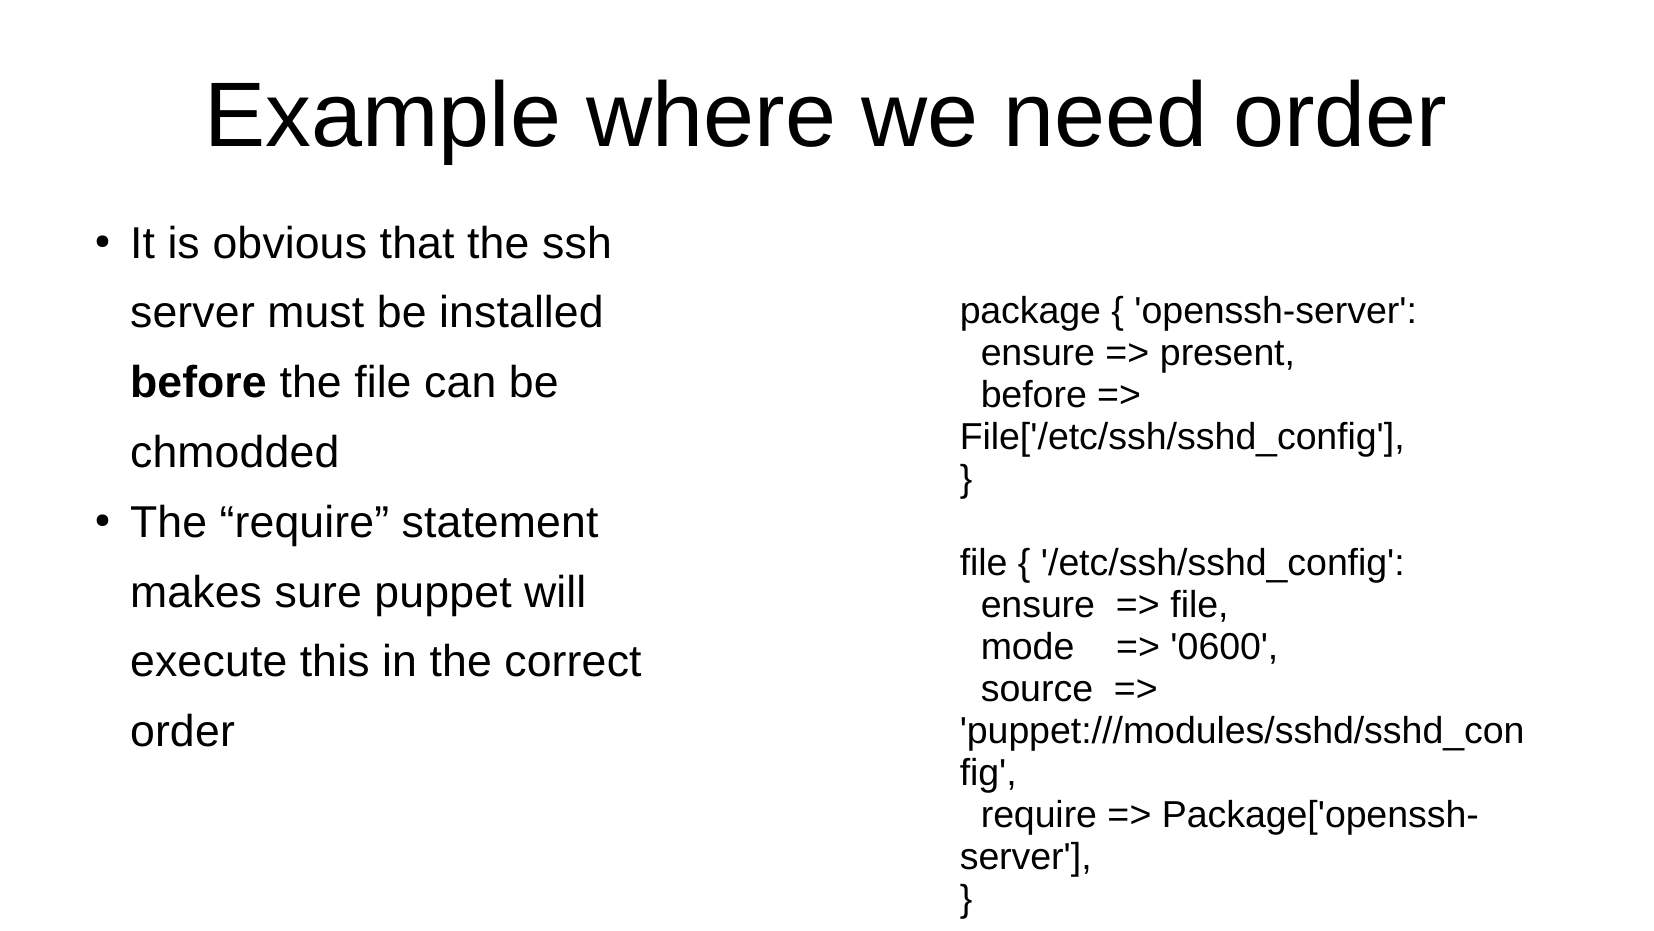

# Example where we need order
It is obvious that the ssh
server must be installed
before the file can be
chmodded
The “require” statement
makes sure puppet will
execute this in the correct
order
package { 'openssh-server':
 ensure => present,
 before => File['/etc/ssh/sshd_config'],
}
file { '/etc/ssh/sshd_config':
 ensure => file,
 mode => '0600',
 source => 'puppet:///modules/sshd/sshd_config',
 require => Package['openssh-server'],
}